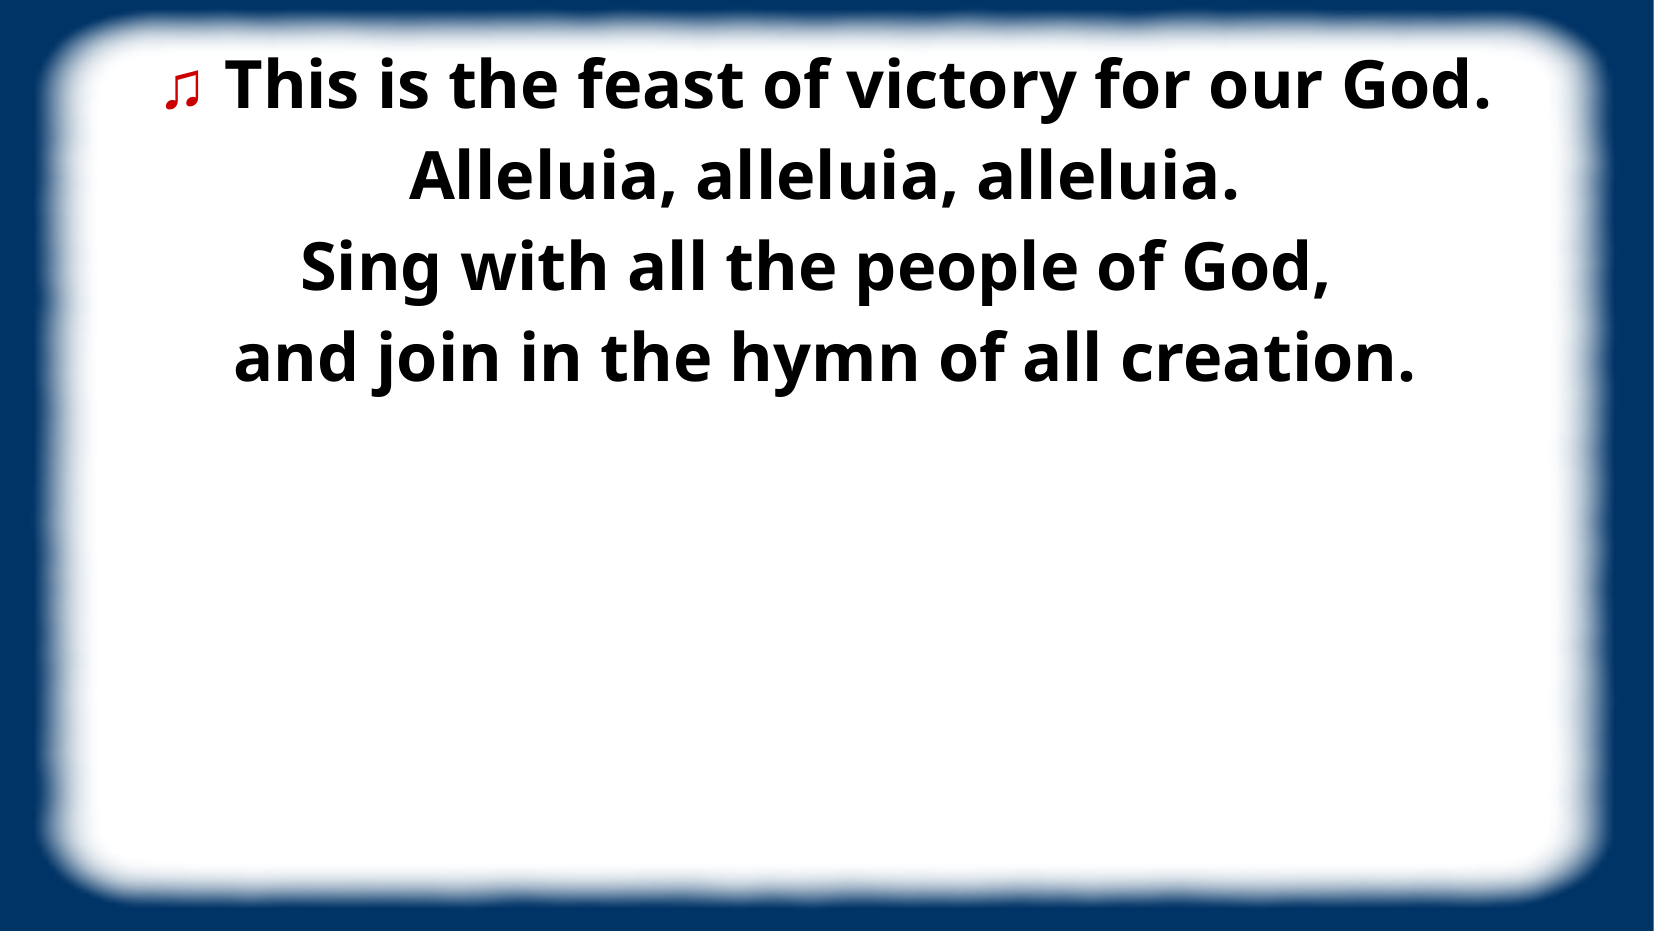

♫ This is the feast of victory for our God.
Alleluia, alleluia, alleluia.
Sing with all the people of God,
and join in the hymn of all creation.